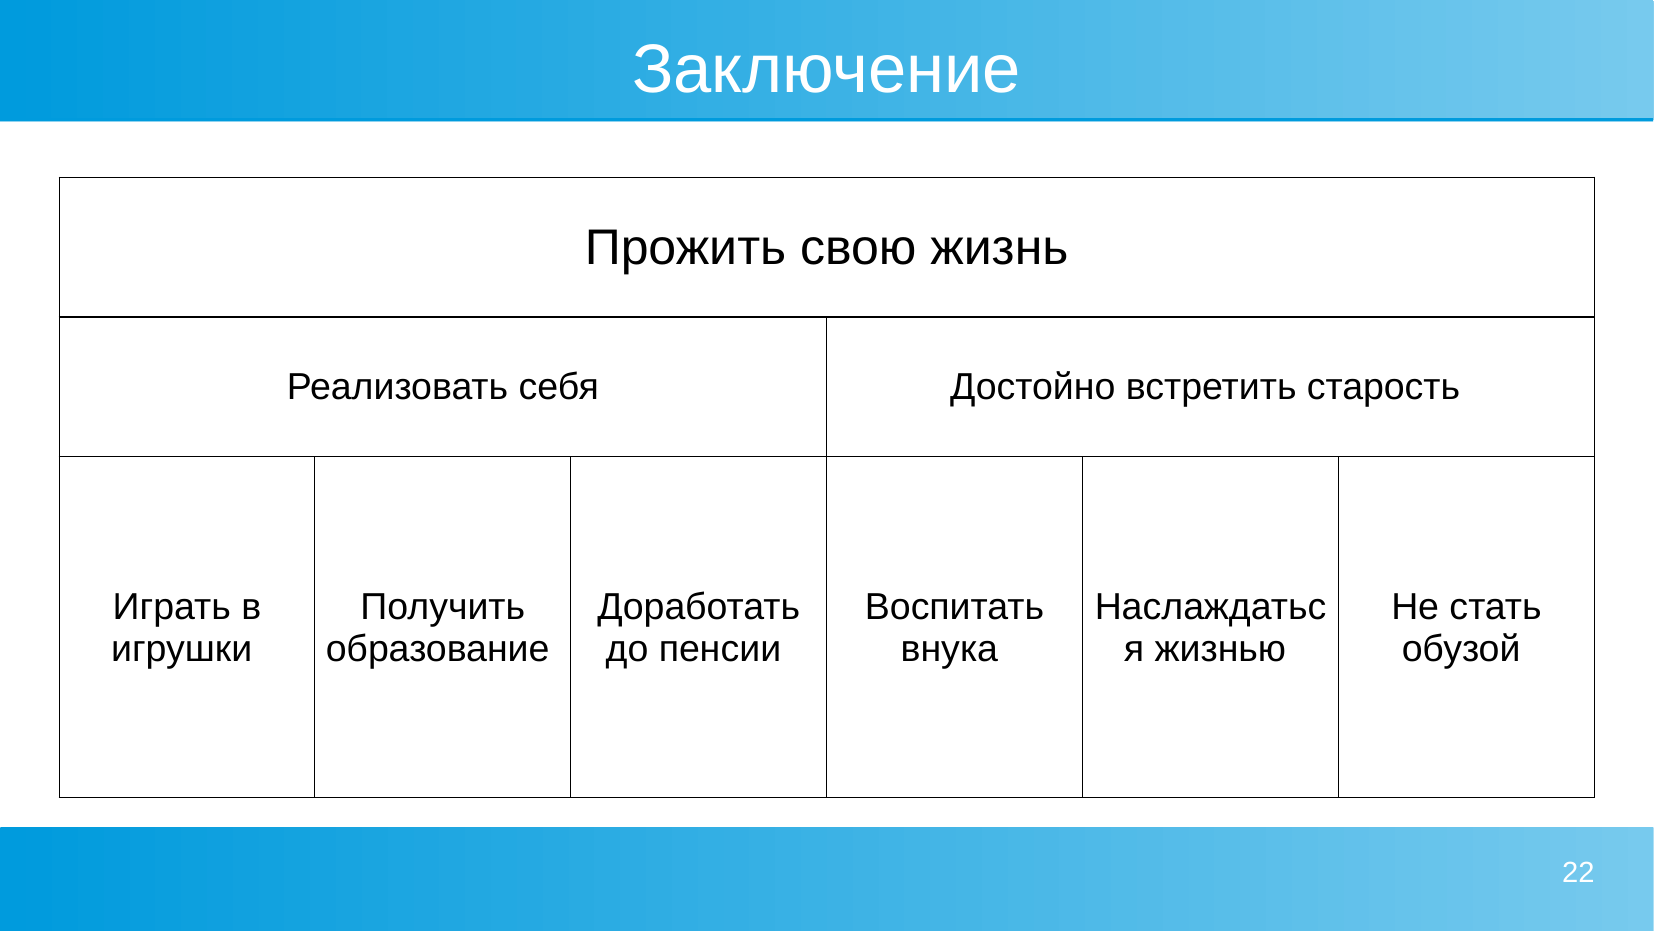

# Заключение
| Прожить свою жизнь | | | | | |
| --- | --- | --- | --- | --- | --- |
| Реализовать себя | | | Достойно встретить старость | | |
| Играть в игрушки | Получить образование | Доработать до пенсии | Воспитать внука | Наслаждаться жизнью | Не стать обузой |
22